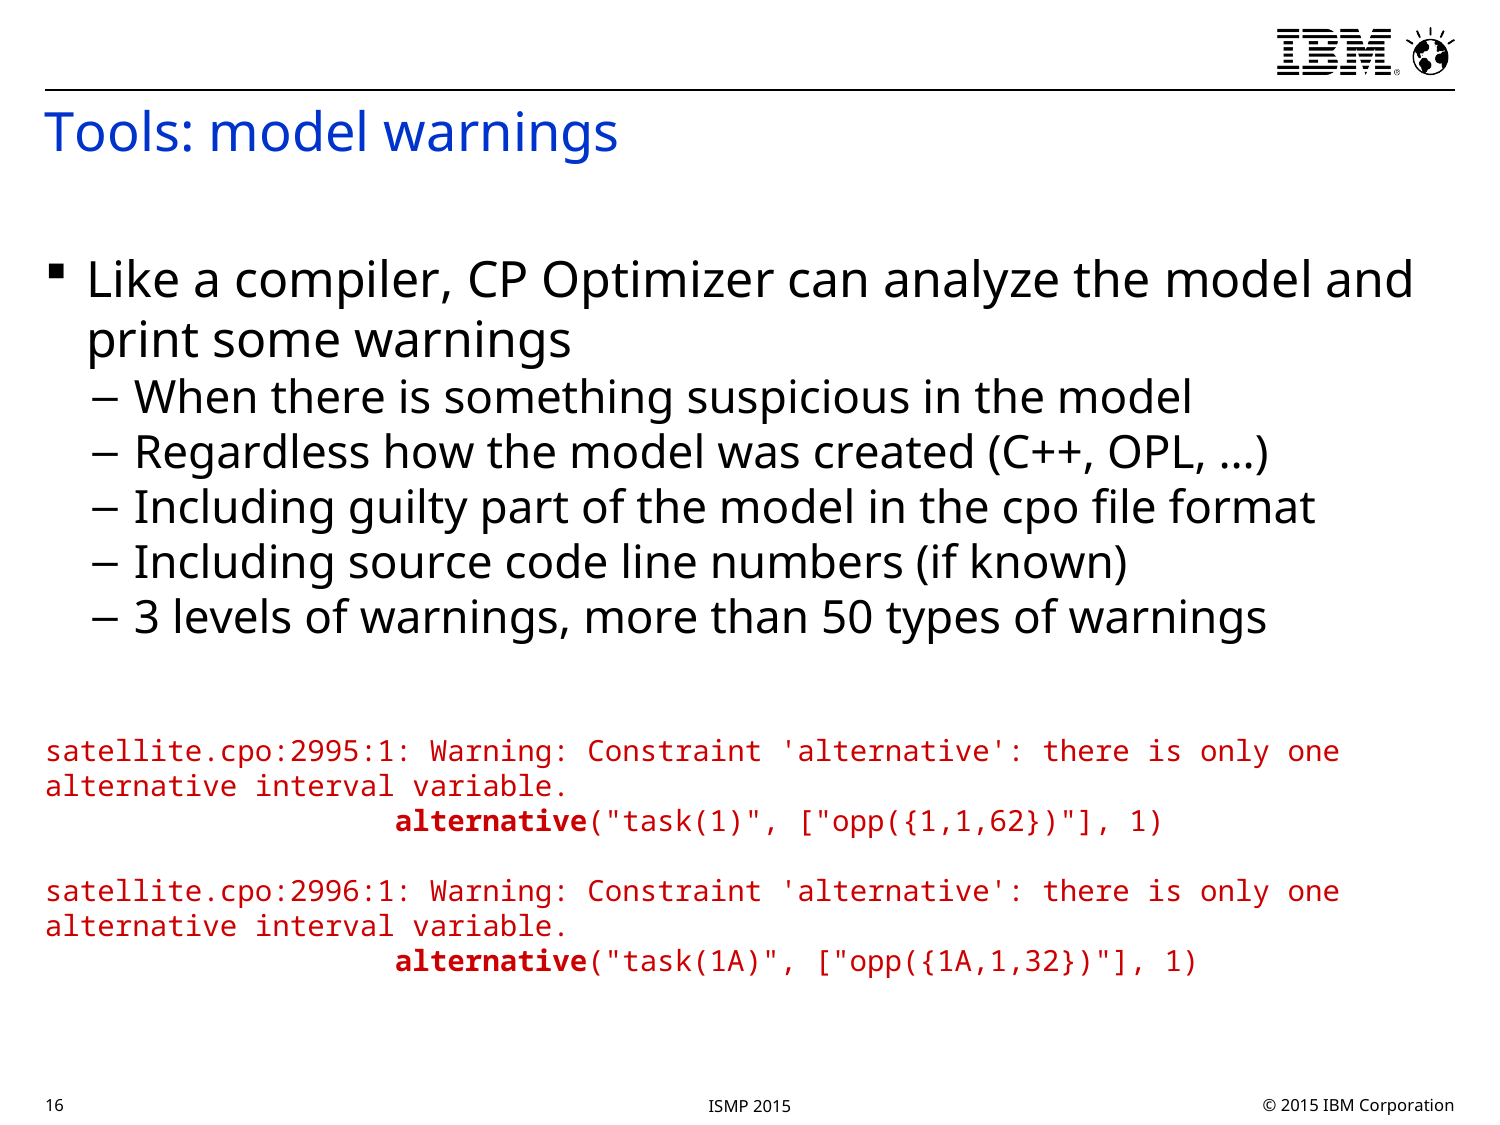

# Tools: model warnings
Like a compiler, CP Optimizer can analyze the model and print some warnings
When there is something suspicious in the model
Regardless how the model was created (C++, OPL, …)
Including guilty part of the model in the cpo file format
Including source code line numbers (if known)
3 levels of warnings, more than 50 types of warnings
satellite.cpo:2995:1: Warning: Constraint 'alternative': there is only one alternative interval variable.
 alternative("task(1)", ["opp({1,1,62})"], 1)
satellite.cpo:2996:1: Warning: Constraint 'alternative': there is only one alternative interval variable.
 alternative("task(1A)", ["opp({1A,1,32})"], 1)
16